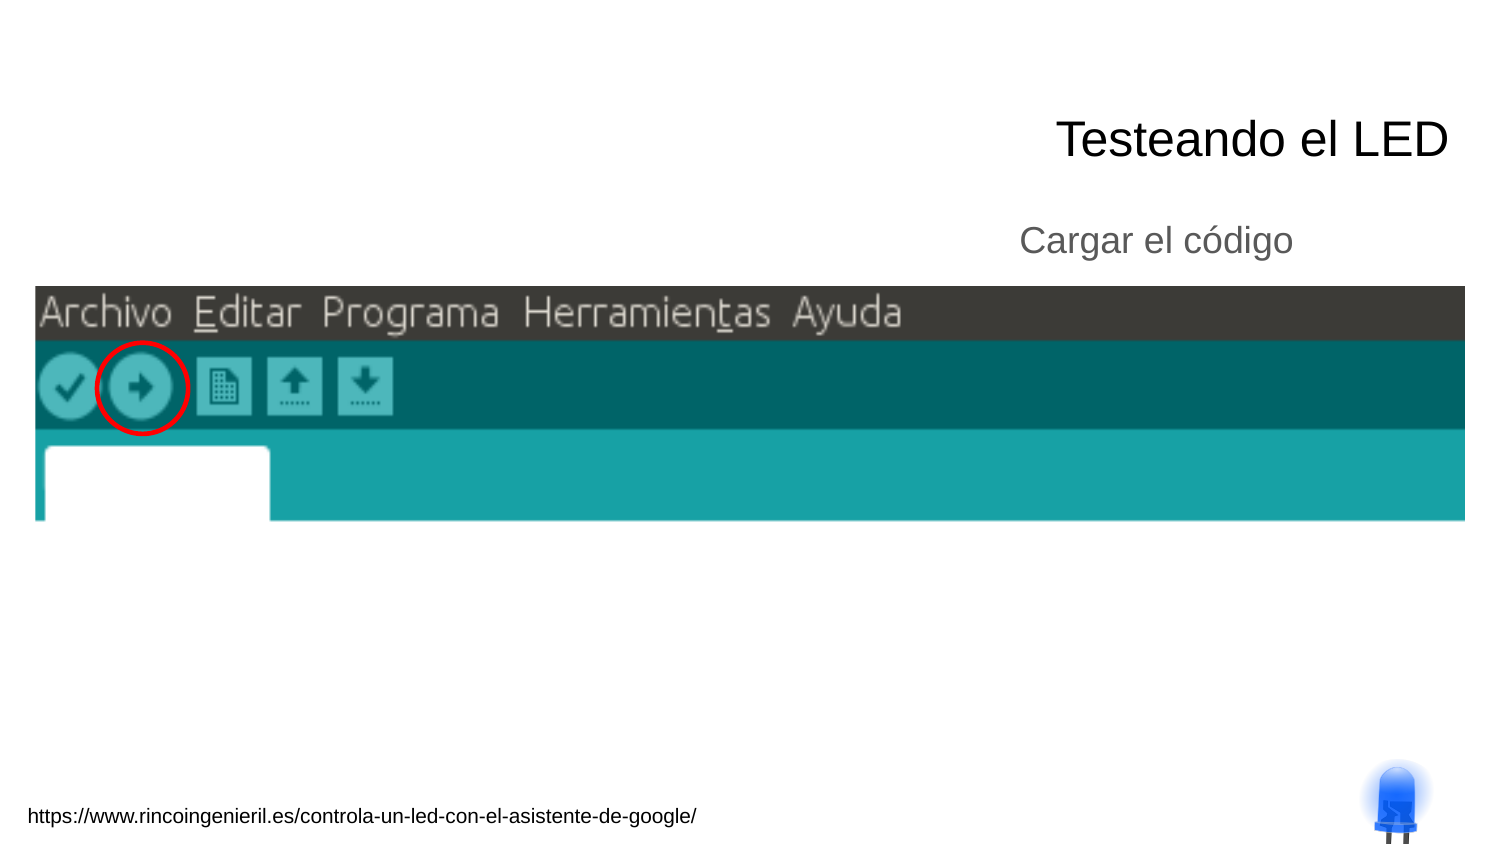

# Testeando el LED
Cargar el código